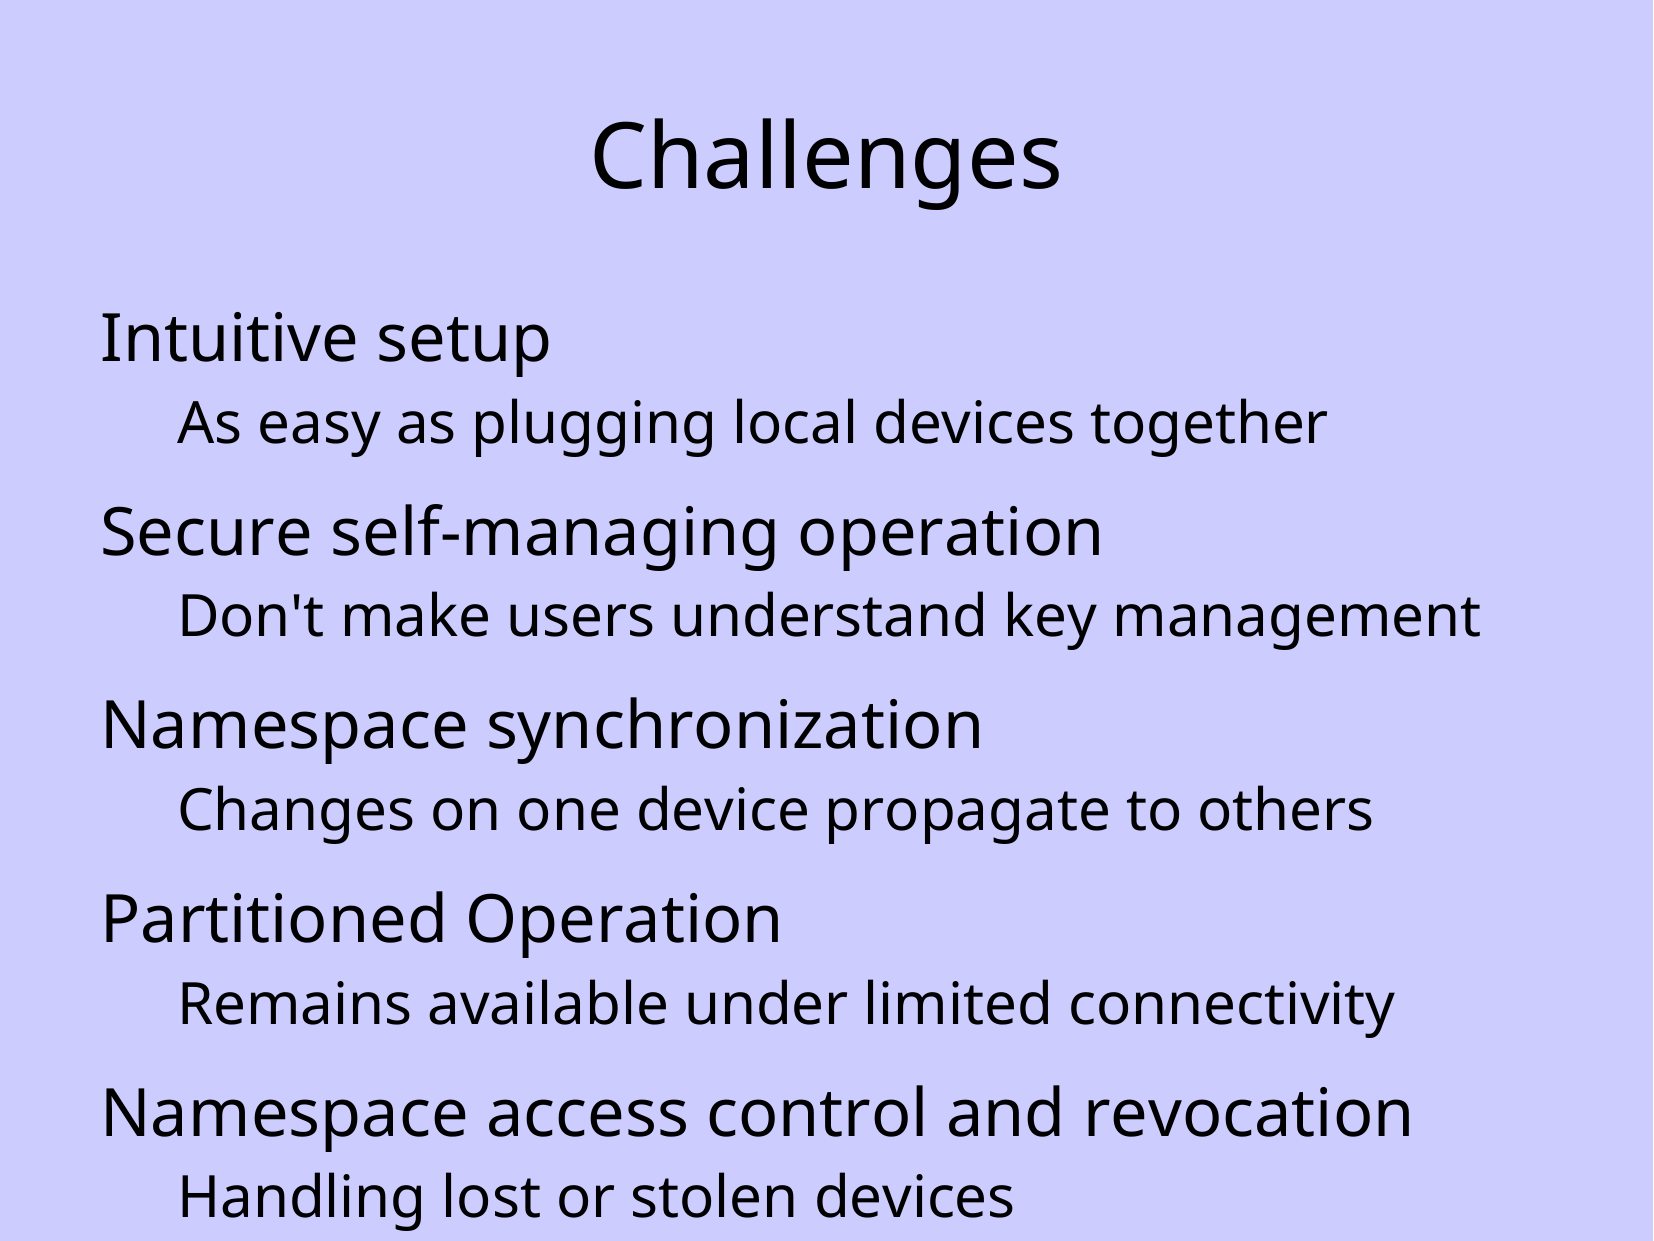

# Challenges
Intuitive setup
As easy as plugging local devices together
Secure self-managing operation
Don't make users understand key management
Namespace synchronization
Changes on one device propagate to others
Partitioned Operation
Remains available under limited connectivity
Namespace access control and revocation
Handling lost or stolen devices